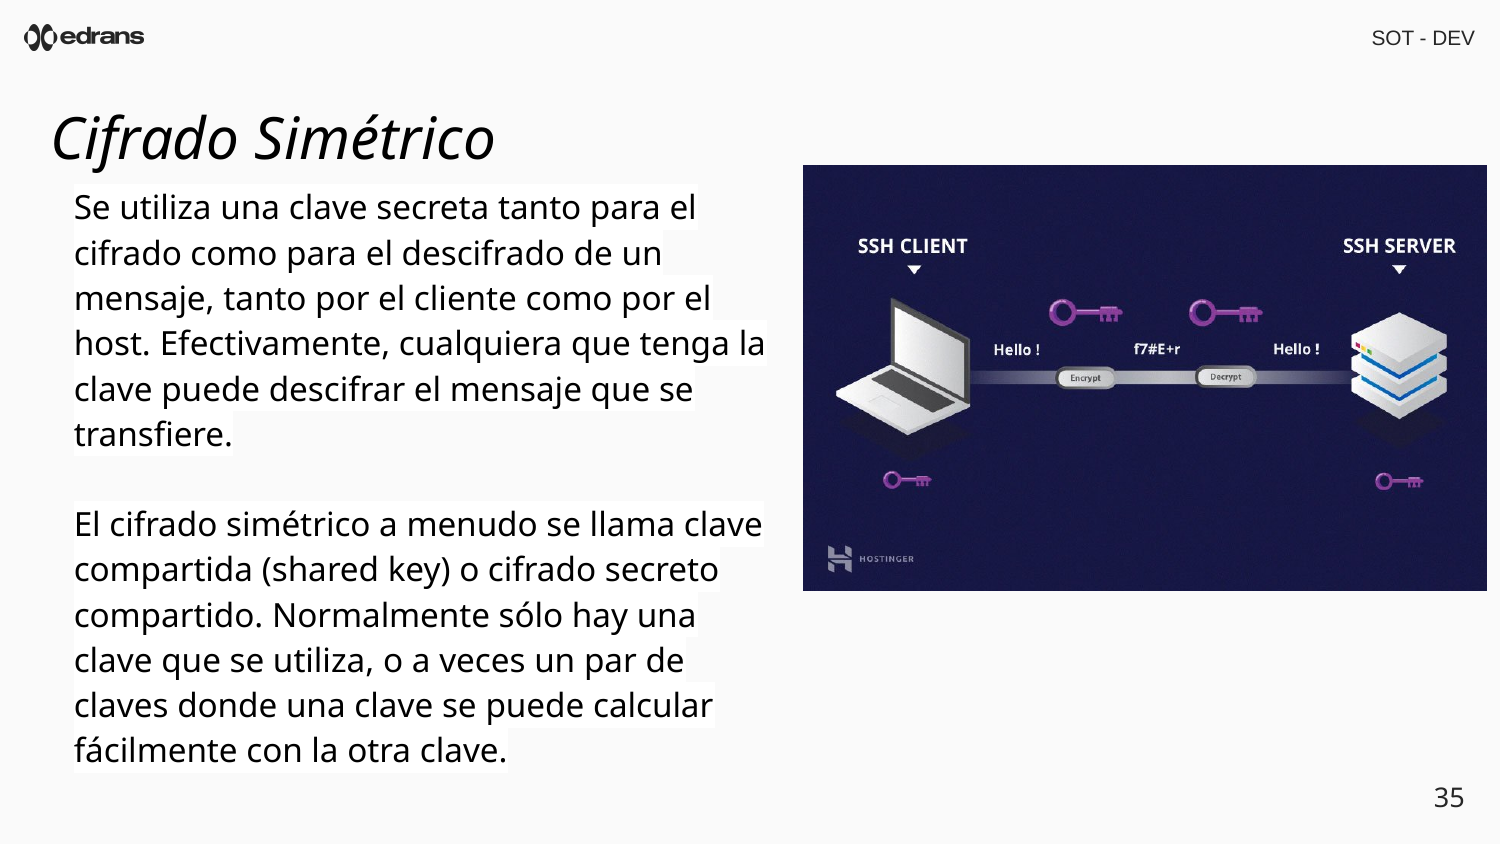

SOT - DEV
Cifrado Simétrico
Se utiliza una clave secreta tanto para el cifrado como para el descifrado de un mensaje, tanto por el cliente como por el host. Efectivamente, cualquiera que tenga la clave puede descifrar el mensaje que se transfiere.
El cifrado simétrico a menudo se llama clave compartida (shared key) o cifrado secreto compartido. Normalmente sólo hay una clave que se utiliza, o a veces un par de claves donde una clave se puede calcular fácilmente con la otra clave.